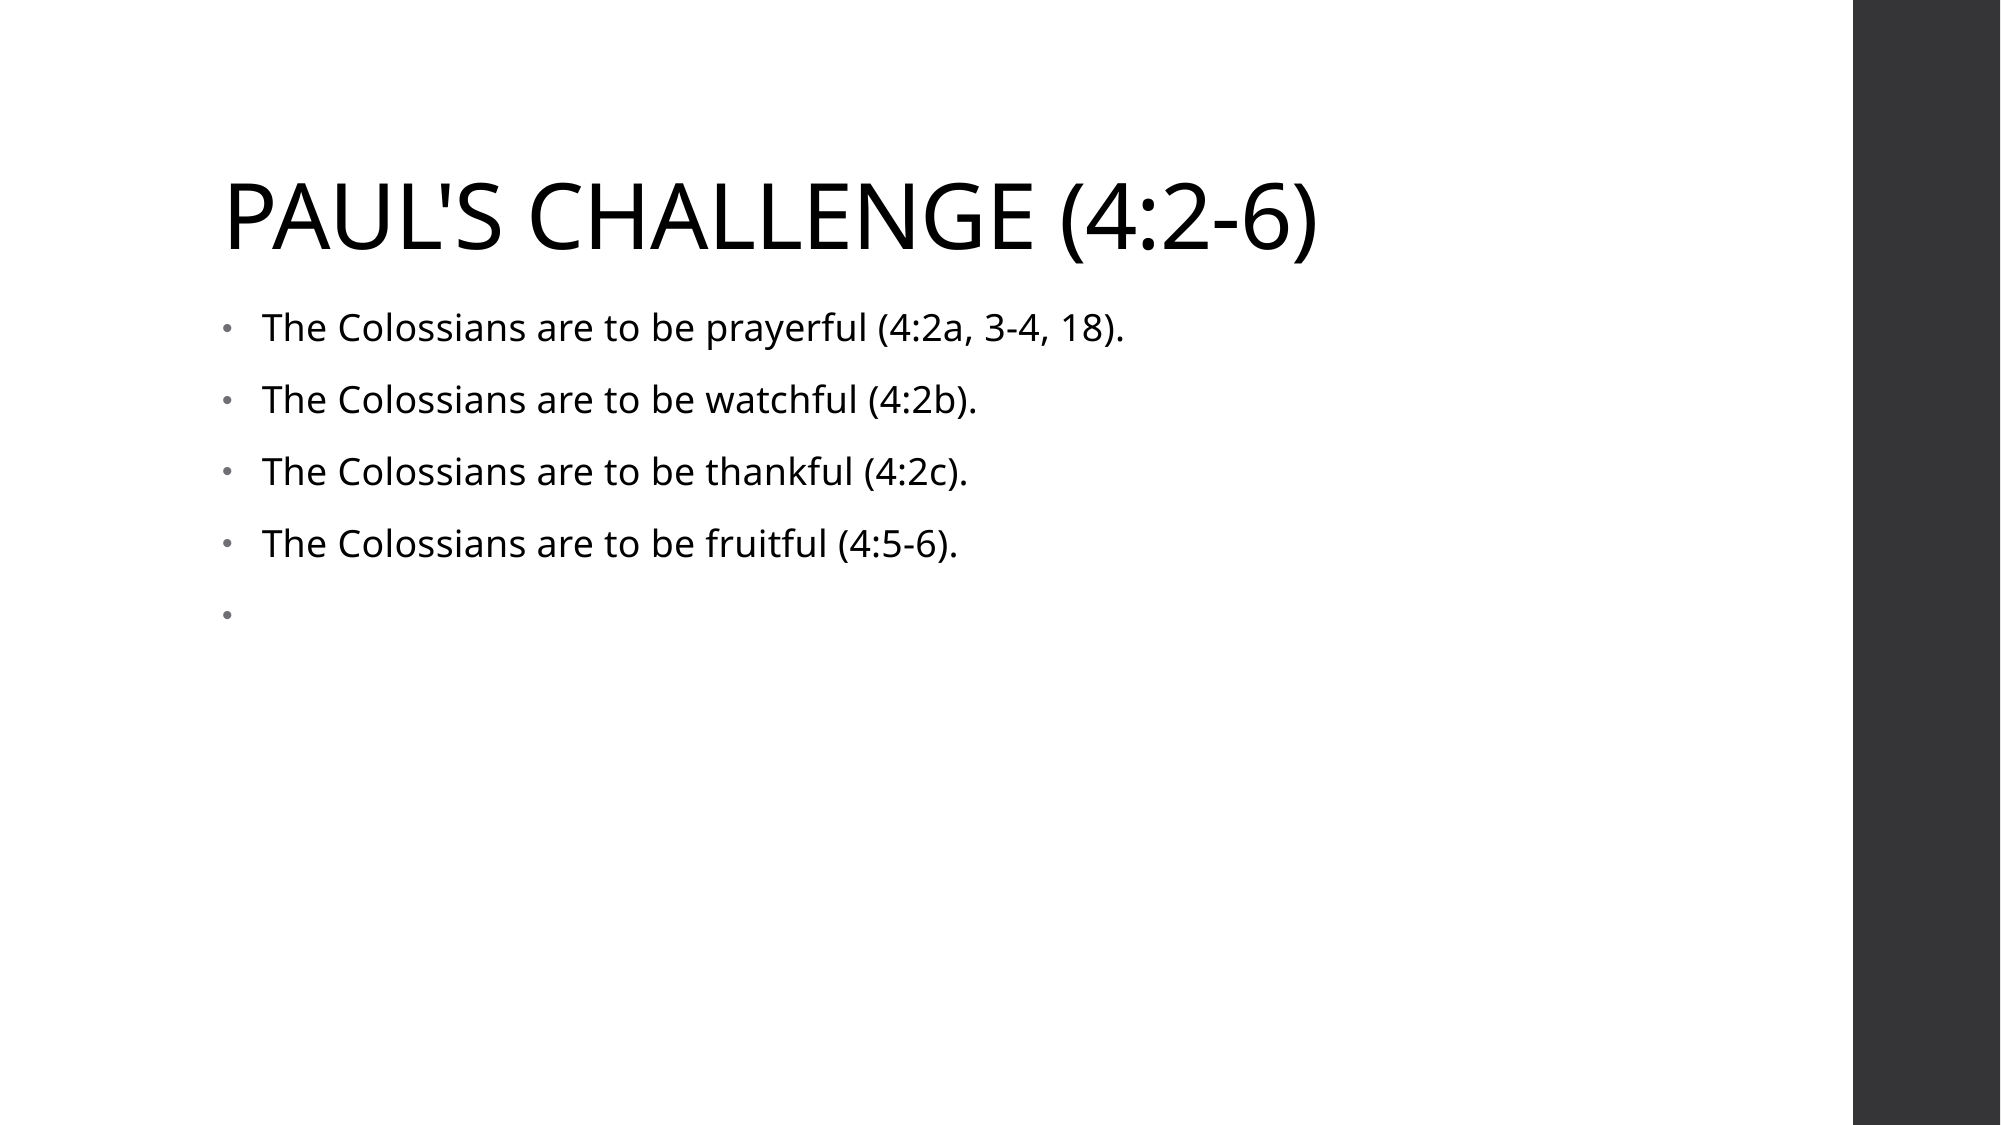

# PAUL'S CHALLENGE (4:2-6)
 The Colossians are to be prayerful (4:2a, 3-4, 18).
 The Colossians are to be watchful (4:2b).
 The Colossians are to be thankful (4:2c).
 The Colossians are to be fruitful (4:5-6).